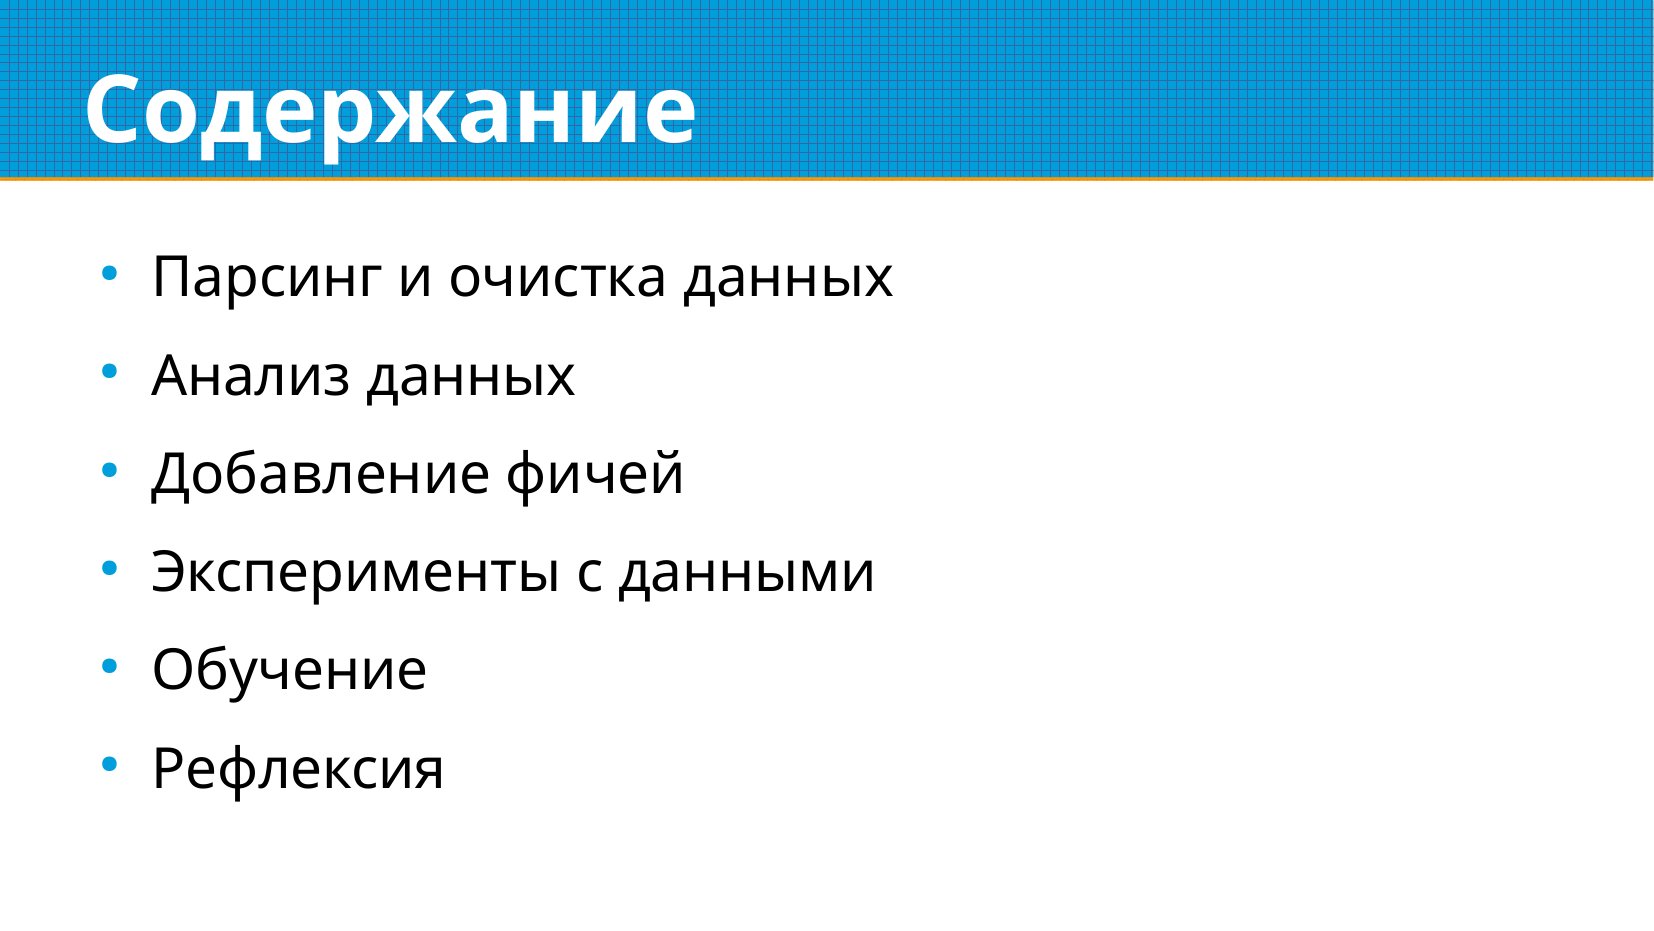

# Содержание
Парсинг и очистка данных
Анализ данных
Добавление фичей
Эксперименты с данными
Обучение
Рефлексия